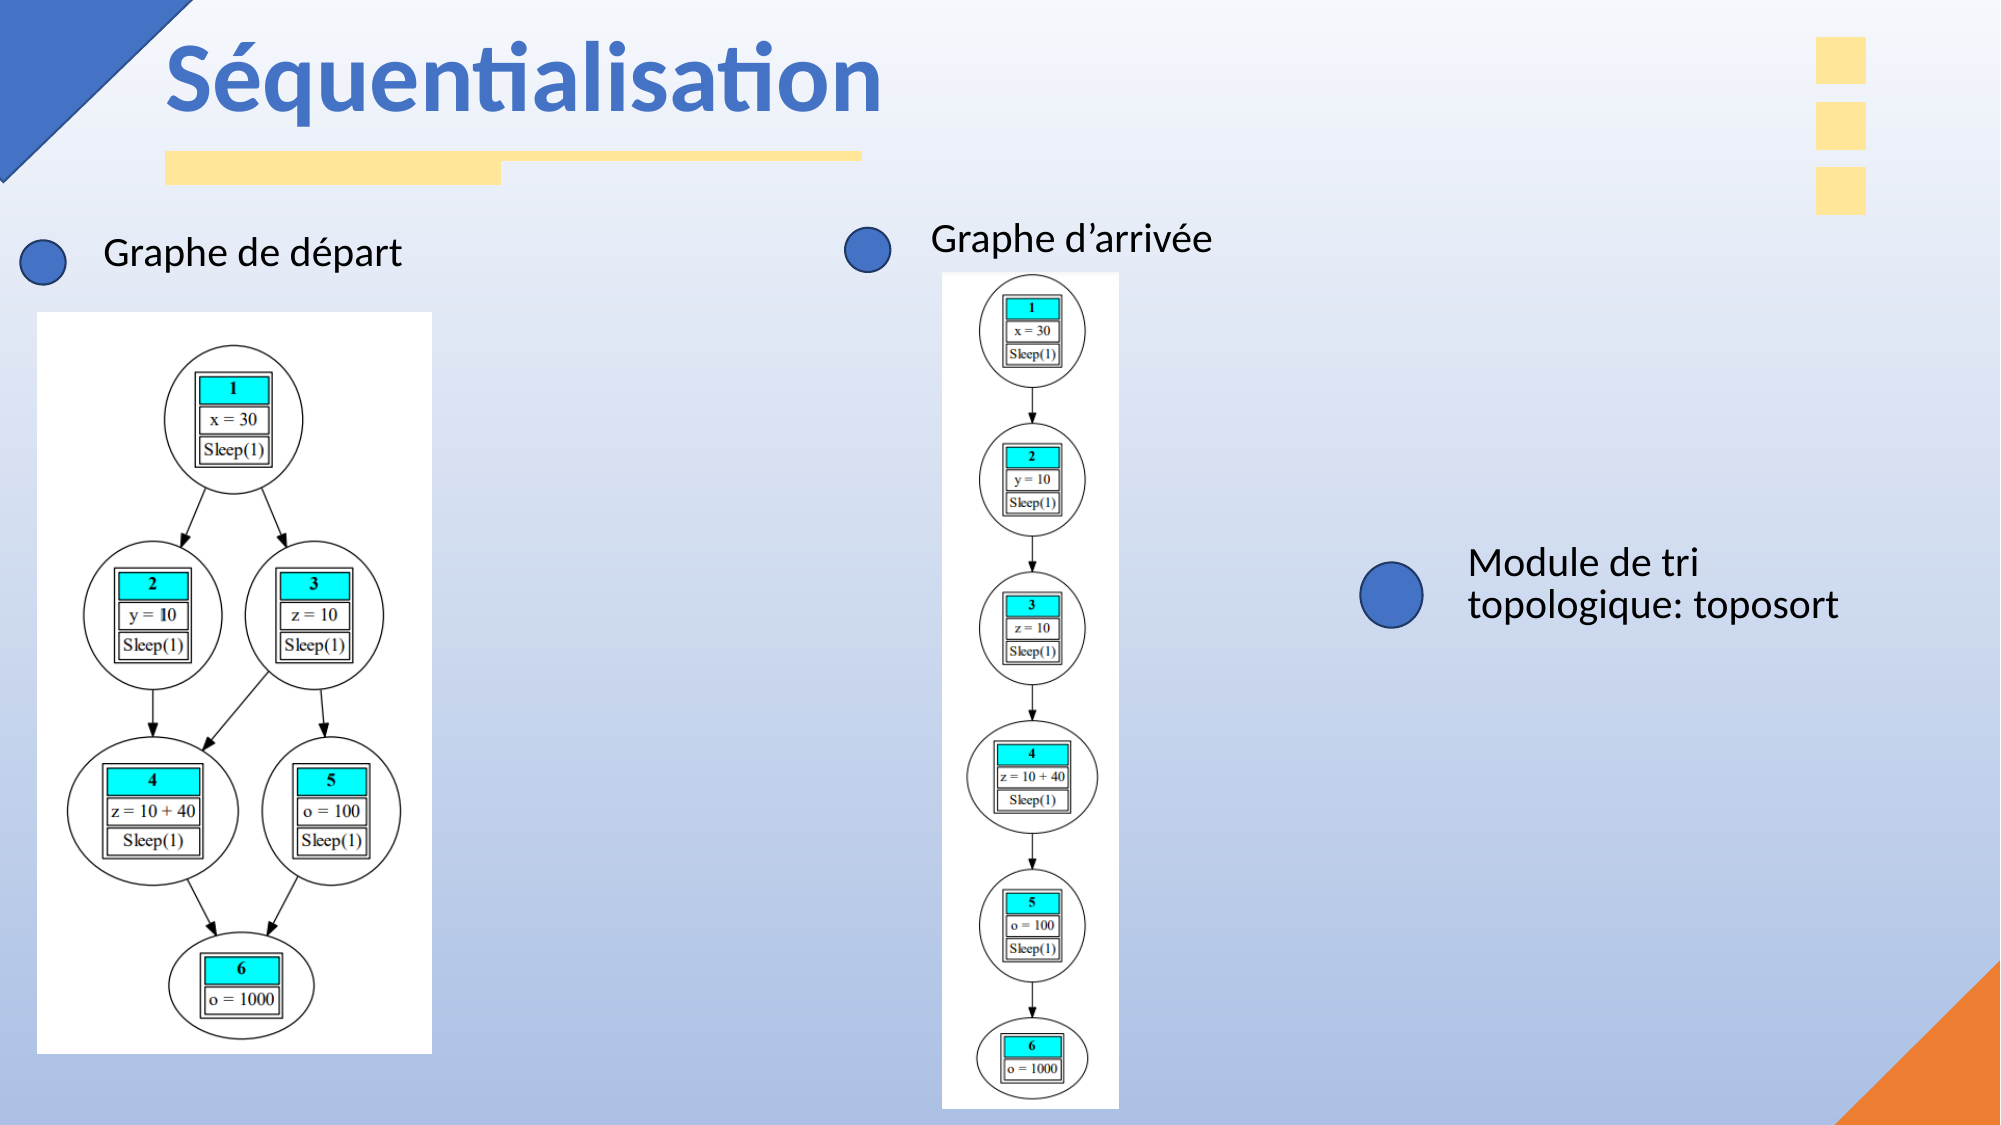

Séquentialisation
Graphe d’arrivée
Graphe de départ
Module de tri topologique: toposort